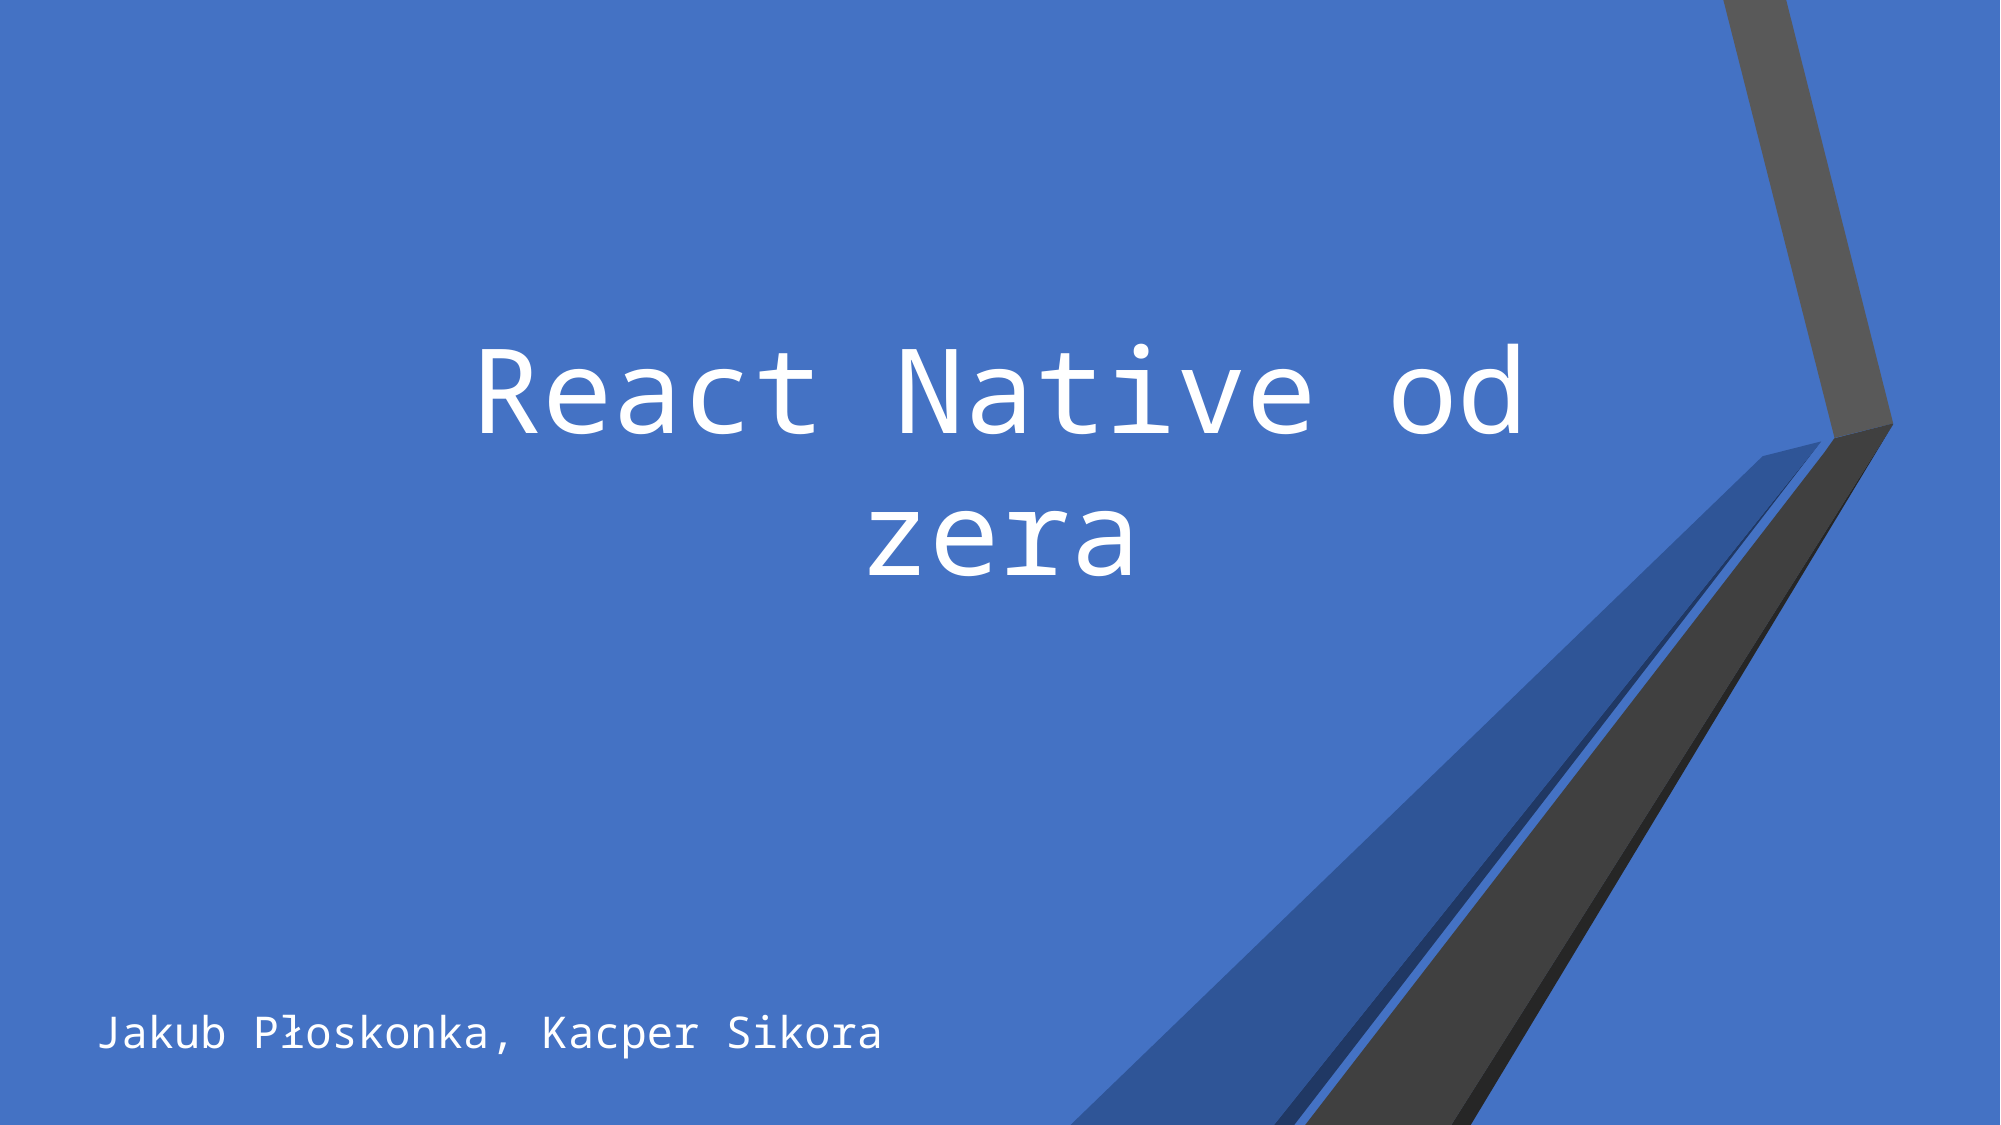

# React Native od zera
Jakub Płoskonka, Kacper Sikora